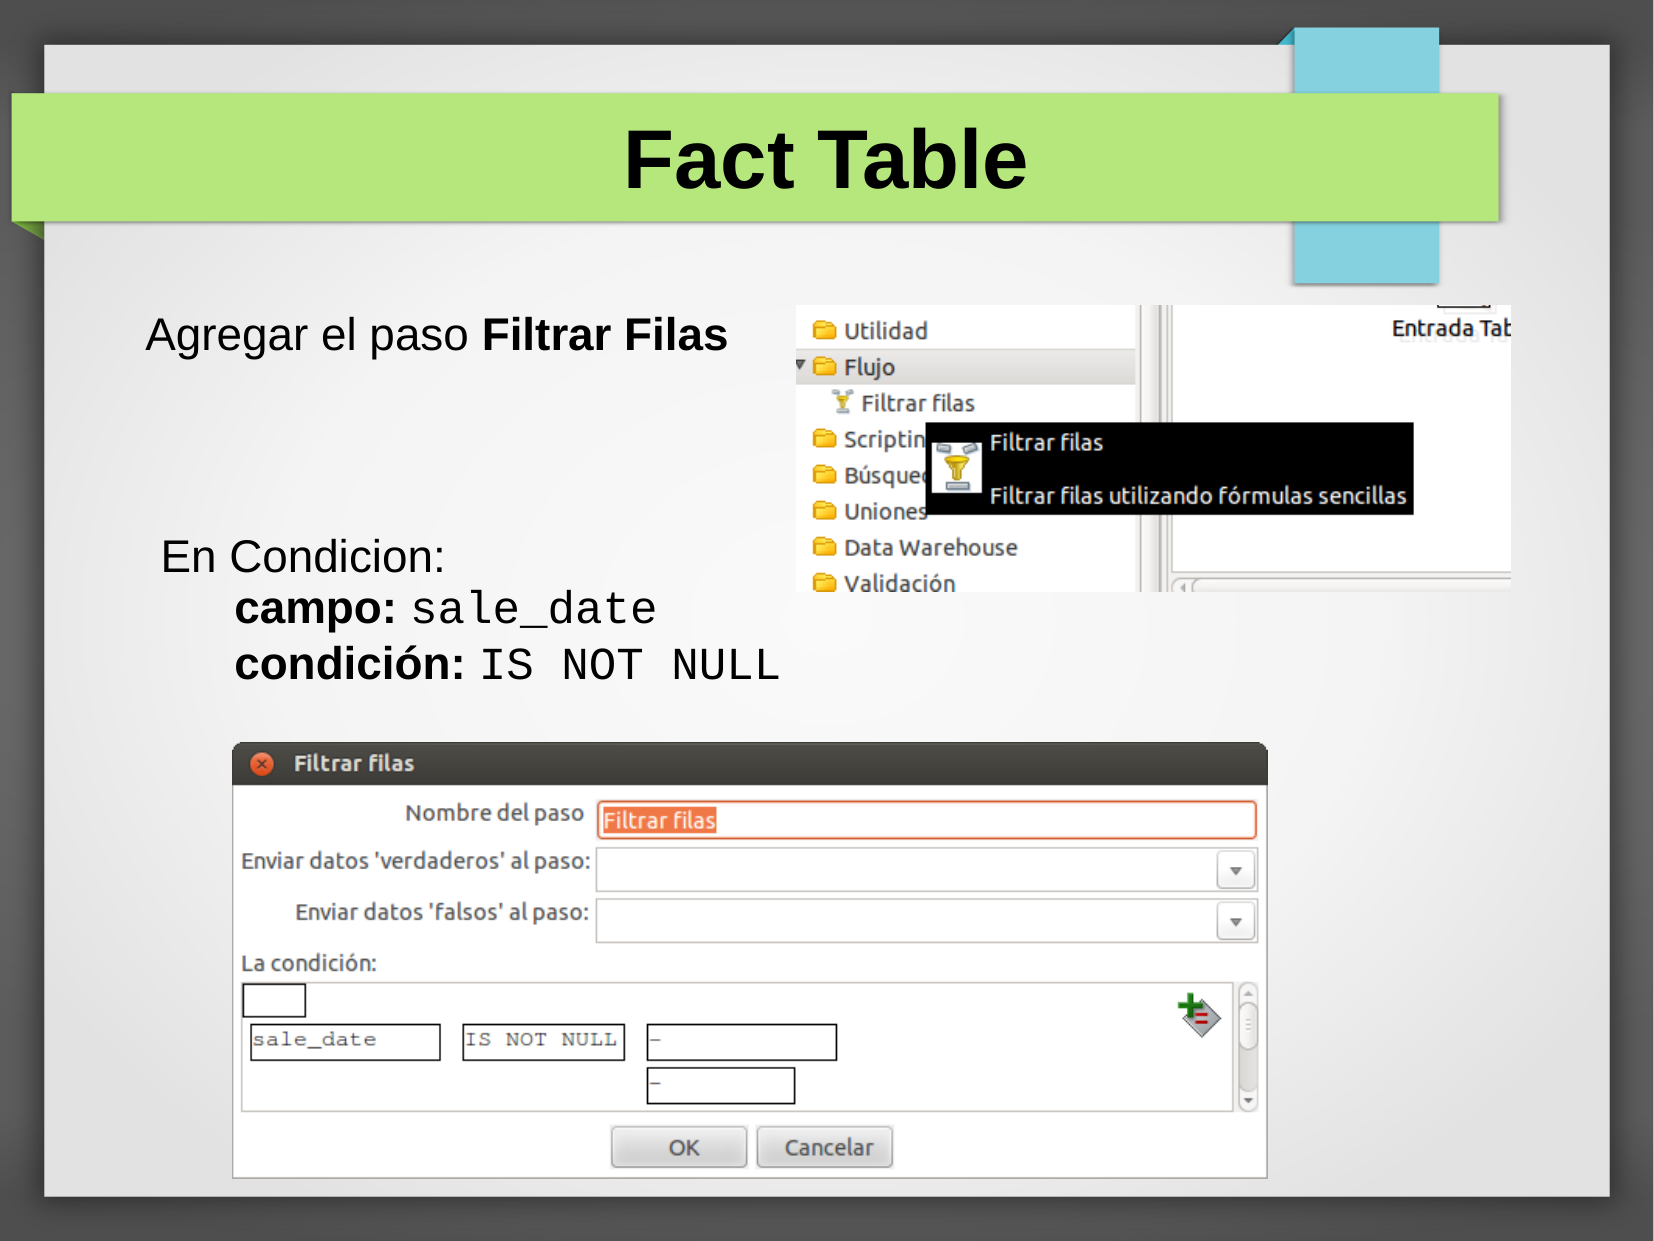

# Fact Table
Agregar el paso Filtrar Filas
En Condicion:
	campo: sale_date
	condición: IS NOT NULL